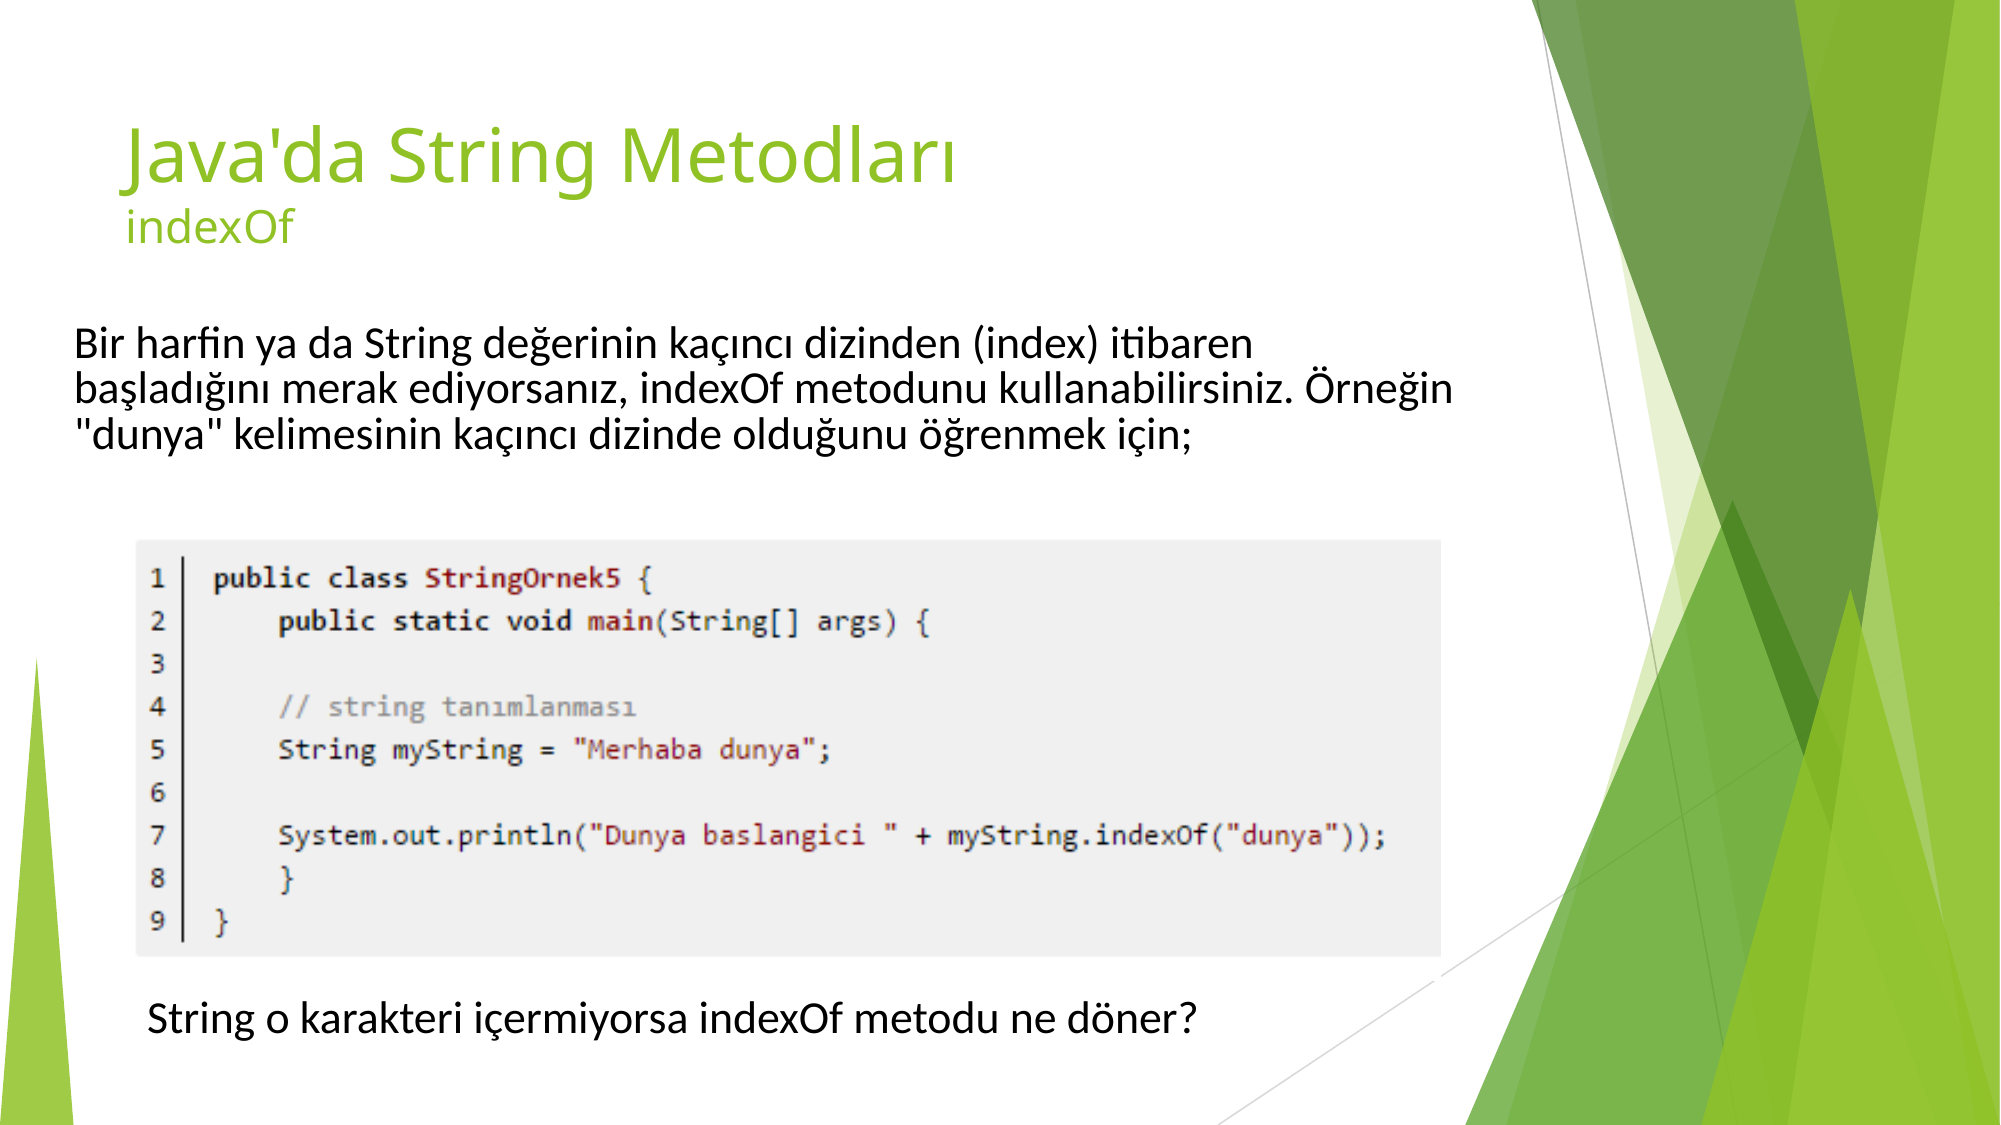

# Java'da String Metodları indexOf
Bir harfin ya da String değerinin kaçıncı dizinden (index) itibaren başladığını merak ediyorsanız, indexOf metodunu kullanabilirsiniz. Örneğin "dunya" kelimesinin kaçıncı dizinde olduğunu öğrenmek için;
String o karakteri içermiyorsa indexOf metodu ne döner?